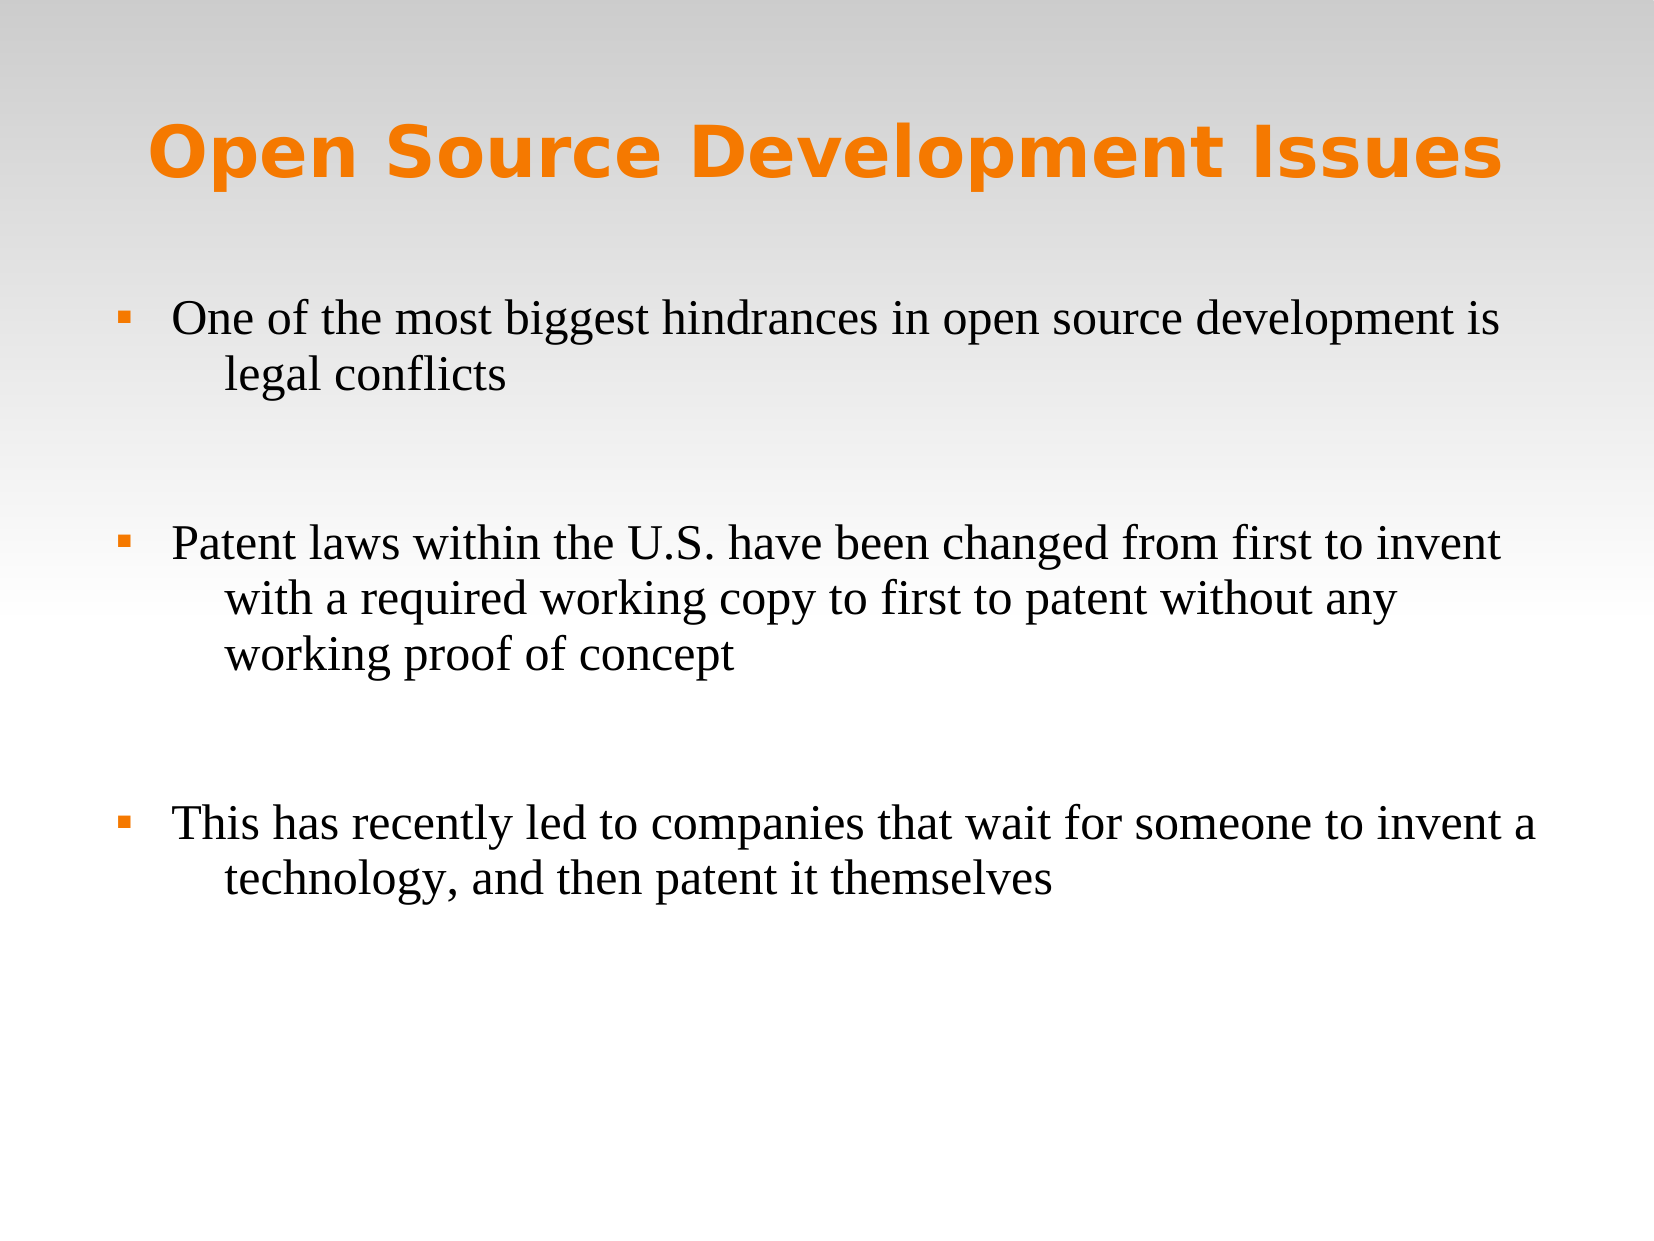

# Open Source Development Issues
One of the most biggest hindrances in open source development is legal conflicts
Patent laws within the U.S. have been changed from first to invent with a required working copy to first to patent without any working proof of concept
This has recently led to companies that wait for someone to invent a technology, and then patent it themselves